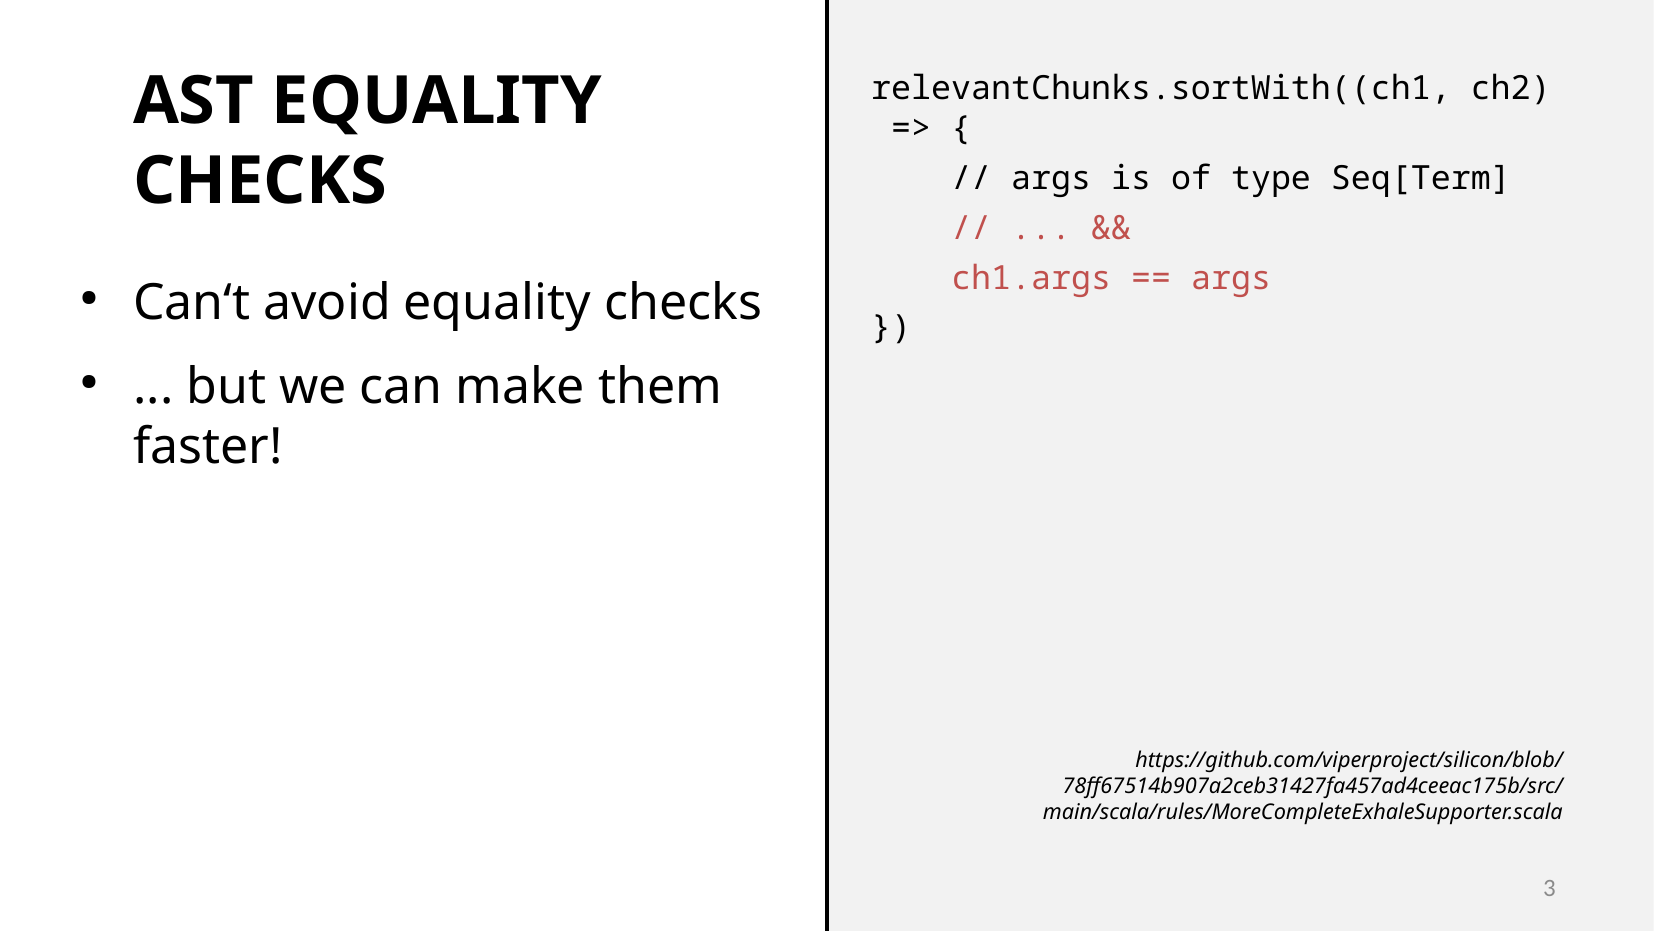

# AST EQUALITY CHECKS
relevantChunks.sortWith((ch1, ch2) => {
 // args is of type Seq[Term]
    // ... &&
    ch1.args == args
})
Can‘t avoid equality checks
... but we can make them faster!
https://github.com/viperproject/silicon/blob/78ff67514b907a2ceb31427fa457ad4ceeac175b/src/main/scala/rules/MoreCompleteExhaleSupporter.scala